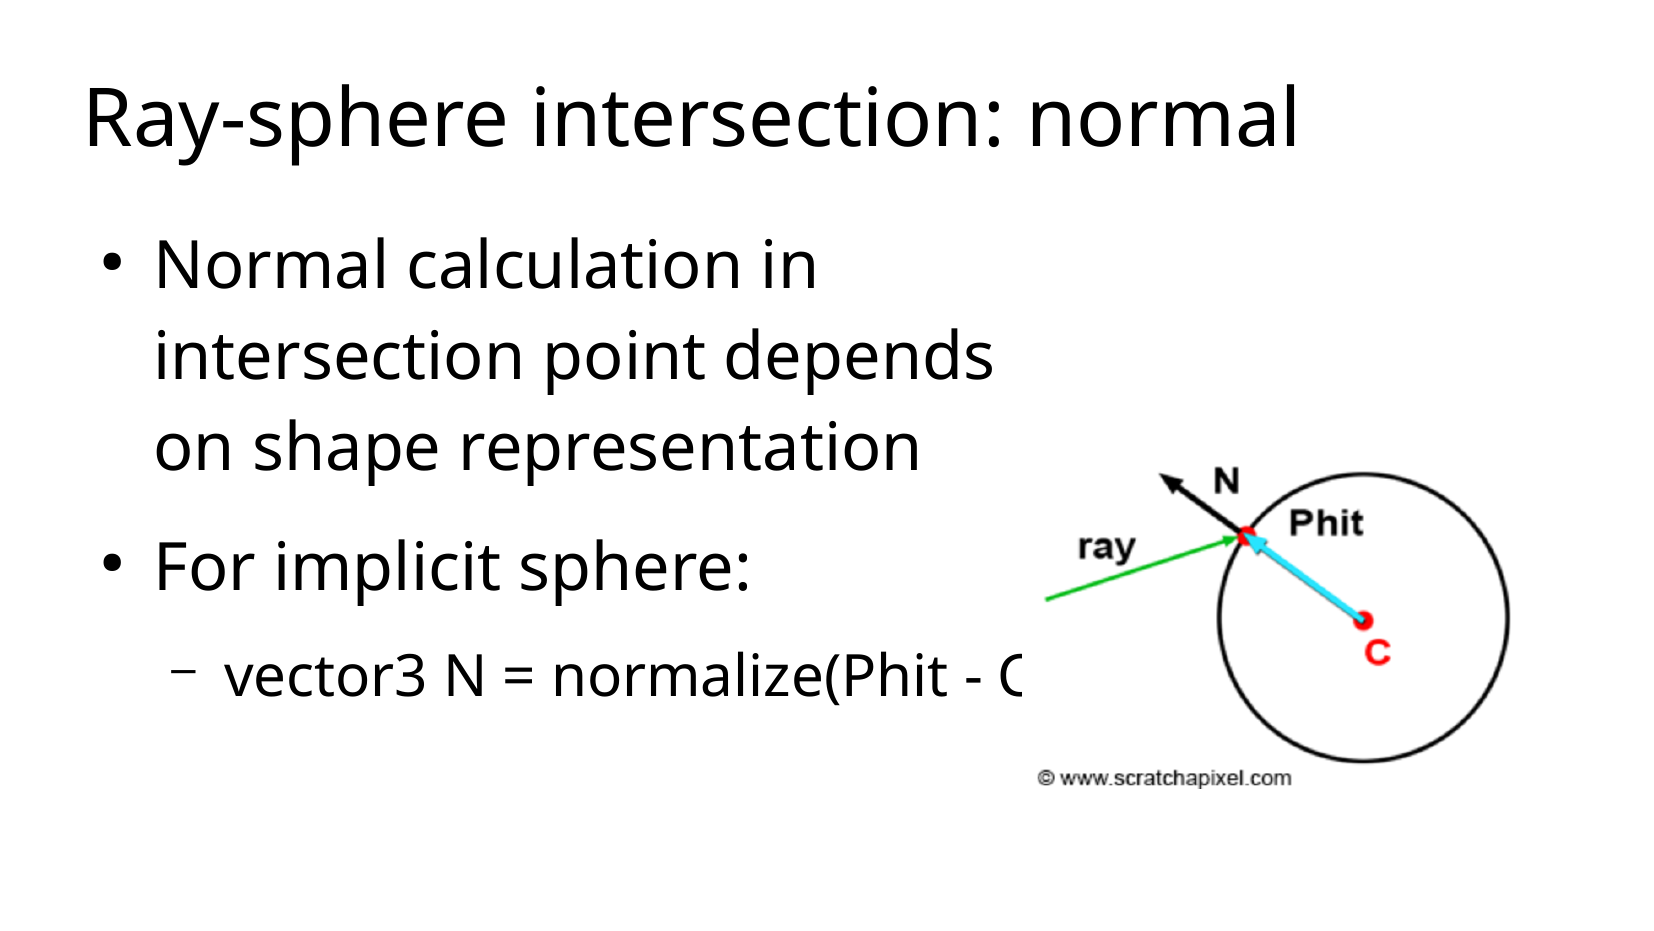

# Ray-sphere intersection: normal
Normal calculation in intersection point depends on shape representation
For implicit sphere:
vector3 N = normalize(Phit - C)